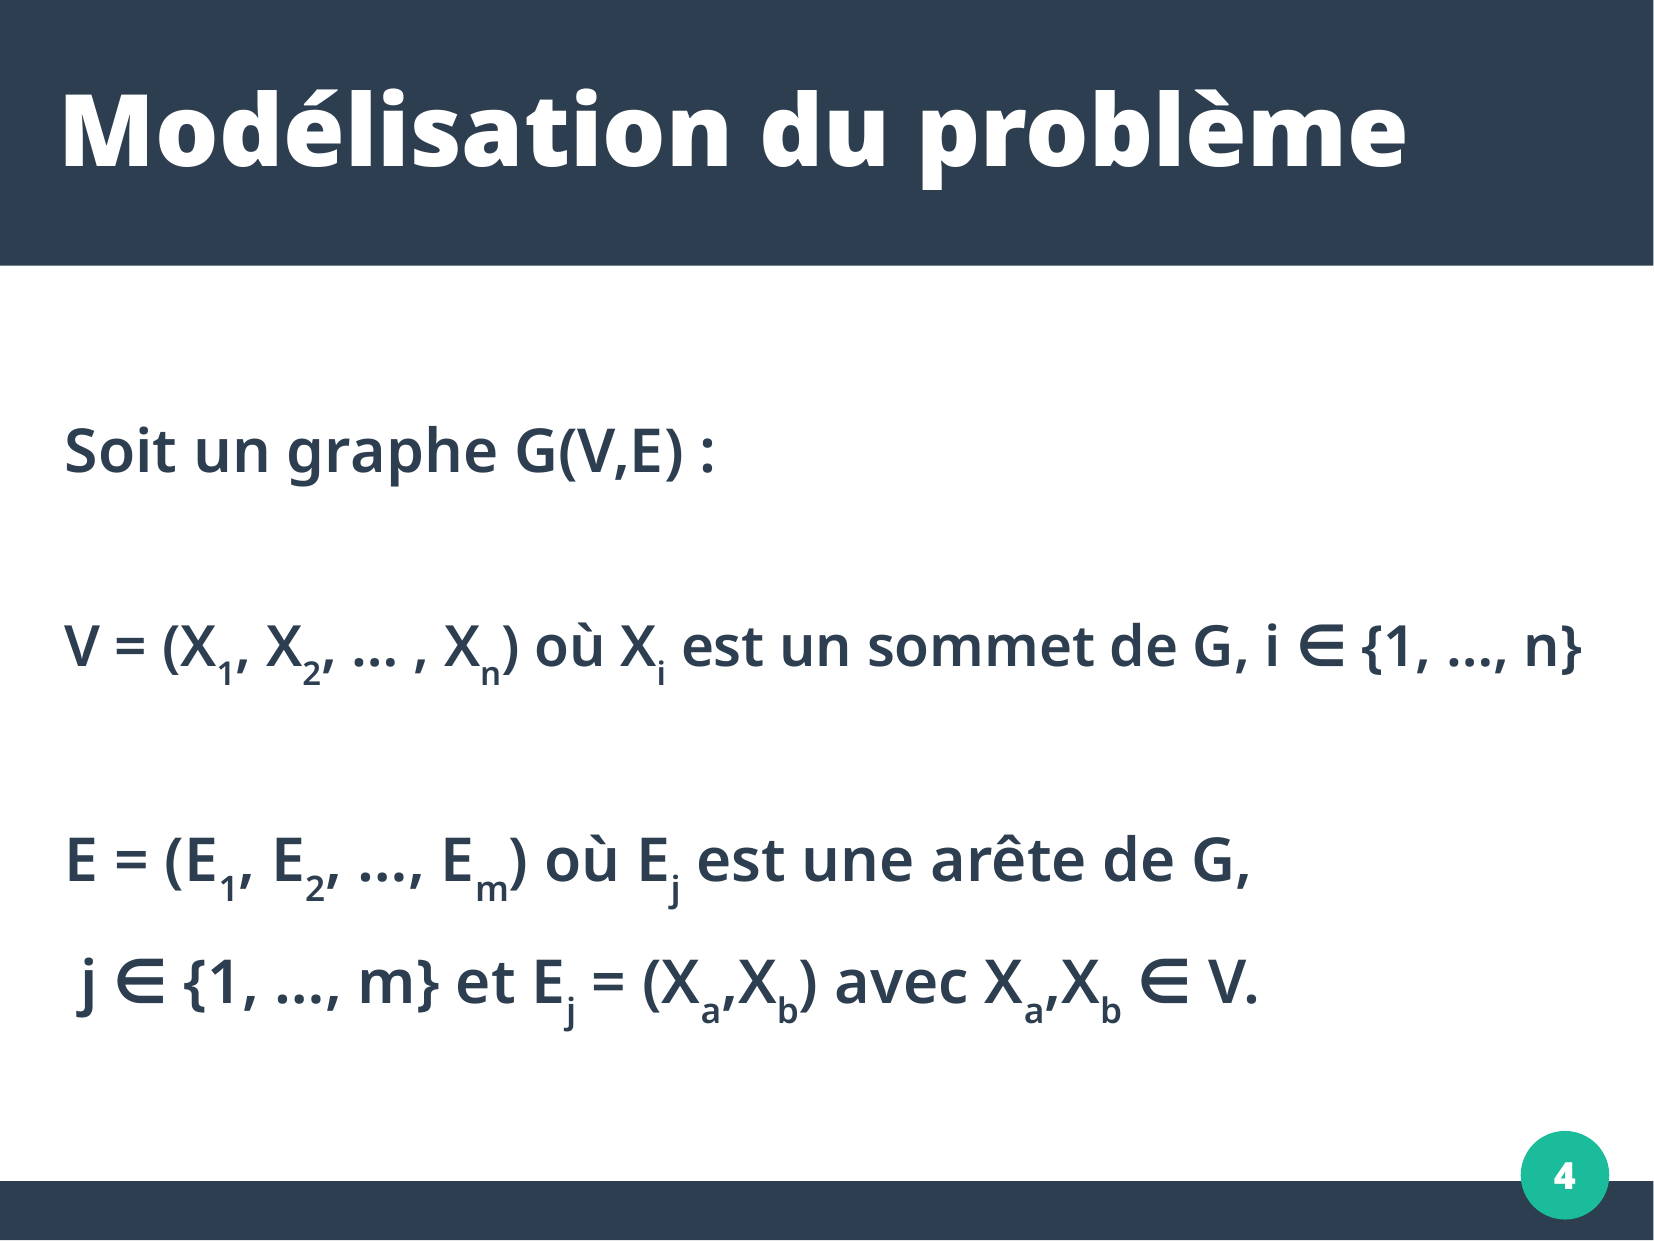

# Modélisation du problème
Soit un graphe G(V,E) :
V = (X1, X2, … , Xn) où Xi est un sommet de G, i ∈ {1, …, n}
E = (E1, E2, …, Em) où Ej est une arête de G,
 j ∈ {1, …, m} et Ej = (Xa,Xb) avec Xa,Xb ∈ V.
4